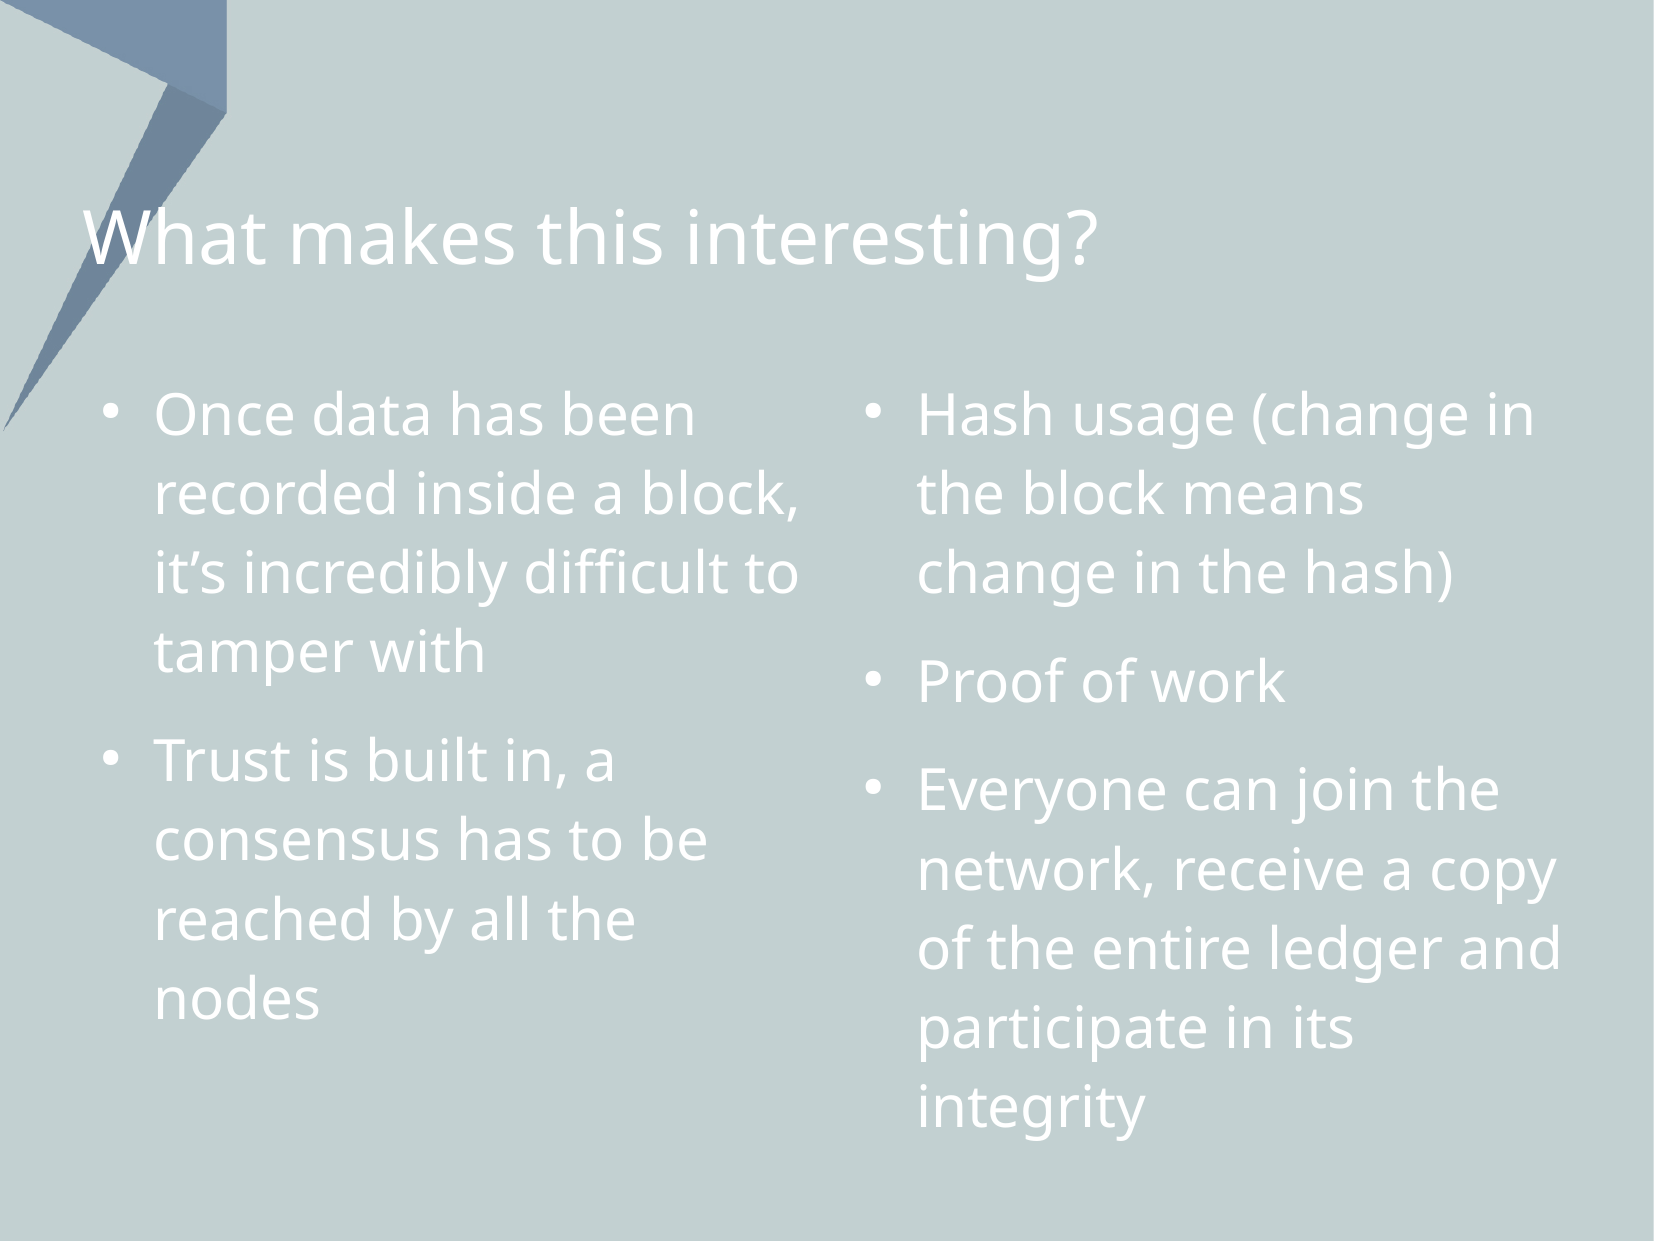

# What makes this interesting?
Once data has been recorded inside a block, it’s incredibly difficult to tamper with
Trust is built in, a consensus has to be reached by all the nodes
Hash usage (change in the block means change in the hash)
Proof of work
Everyone can join the network, receive a copy of the entire ledger and participate in its integrity